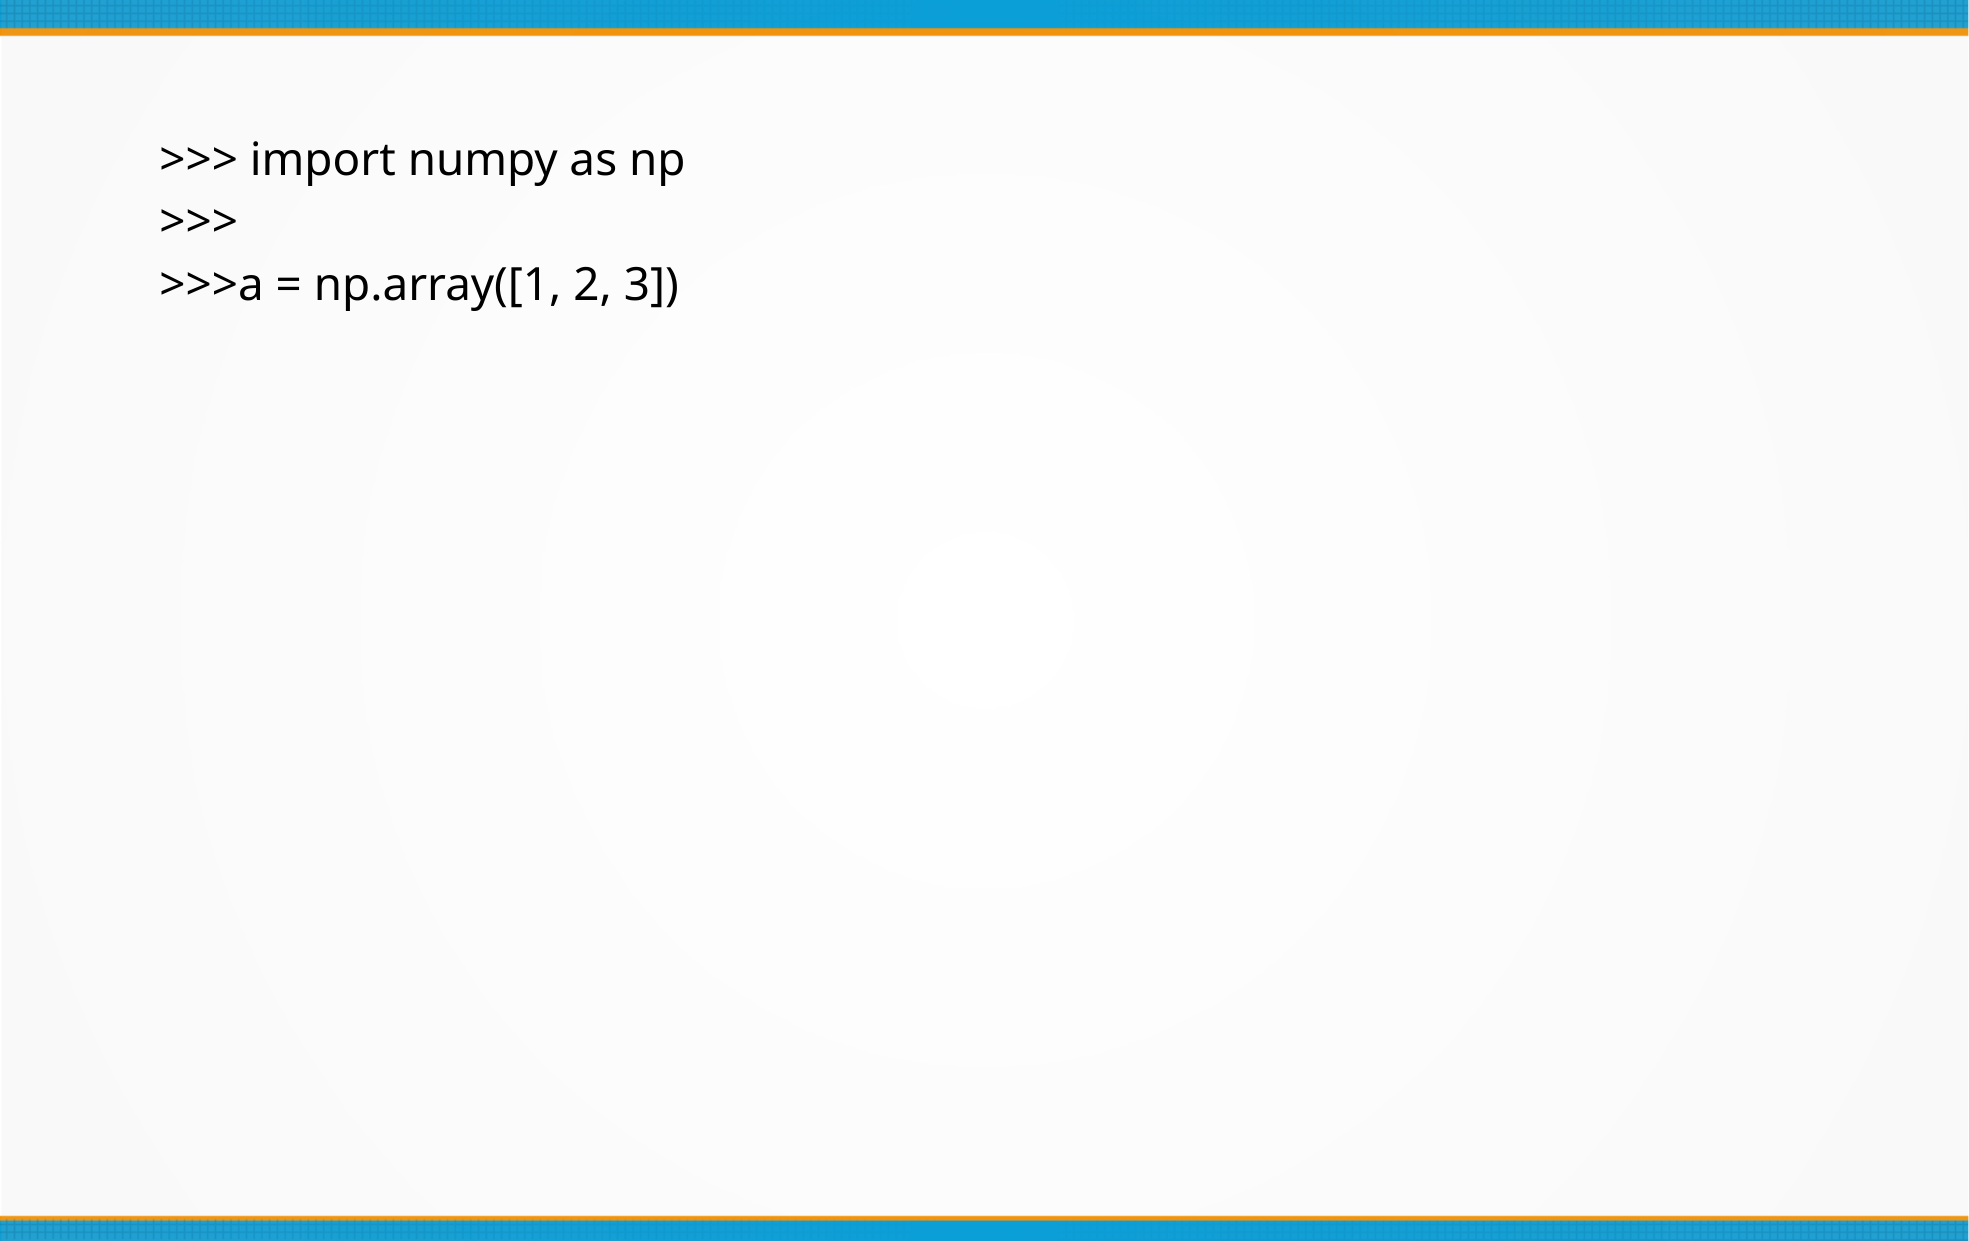

>>> import numpy as np
>>>
>>>a = np.array([1, 2, 3])